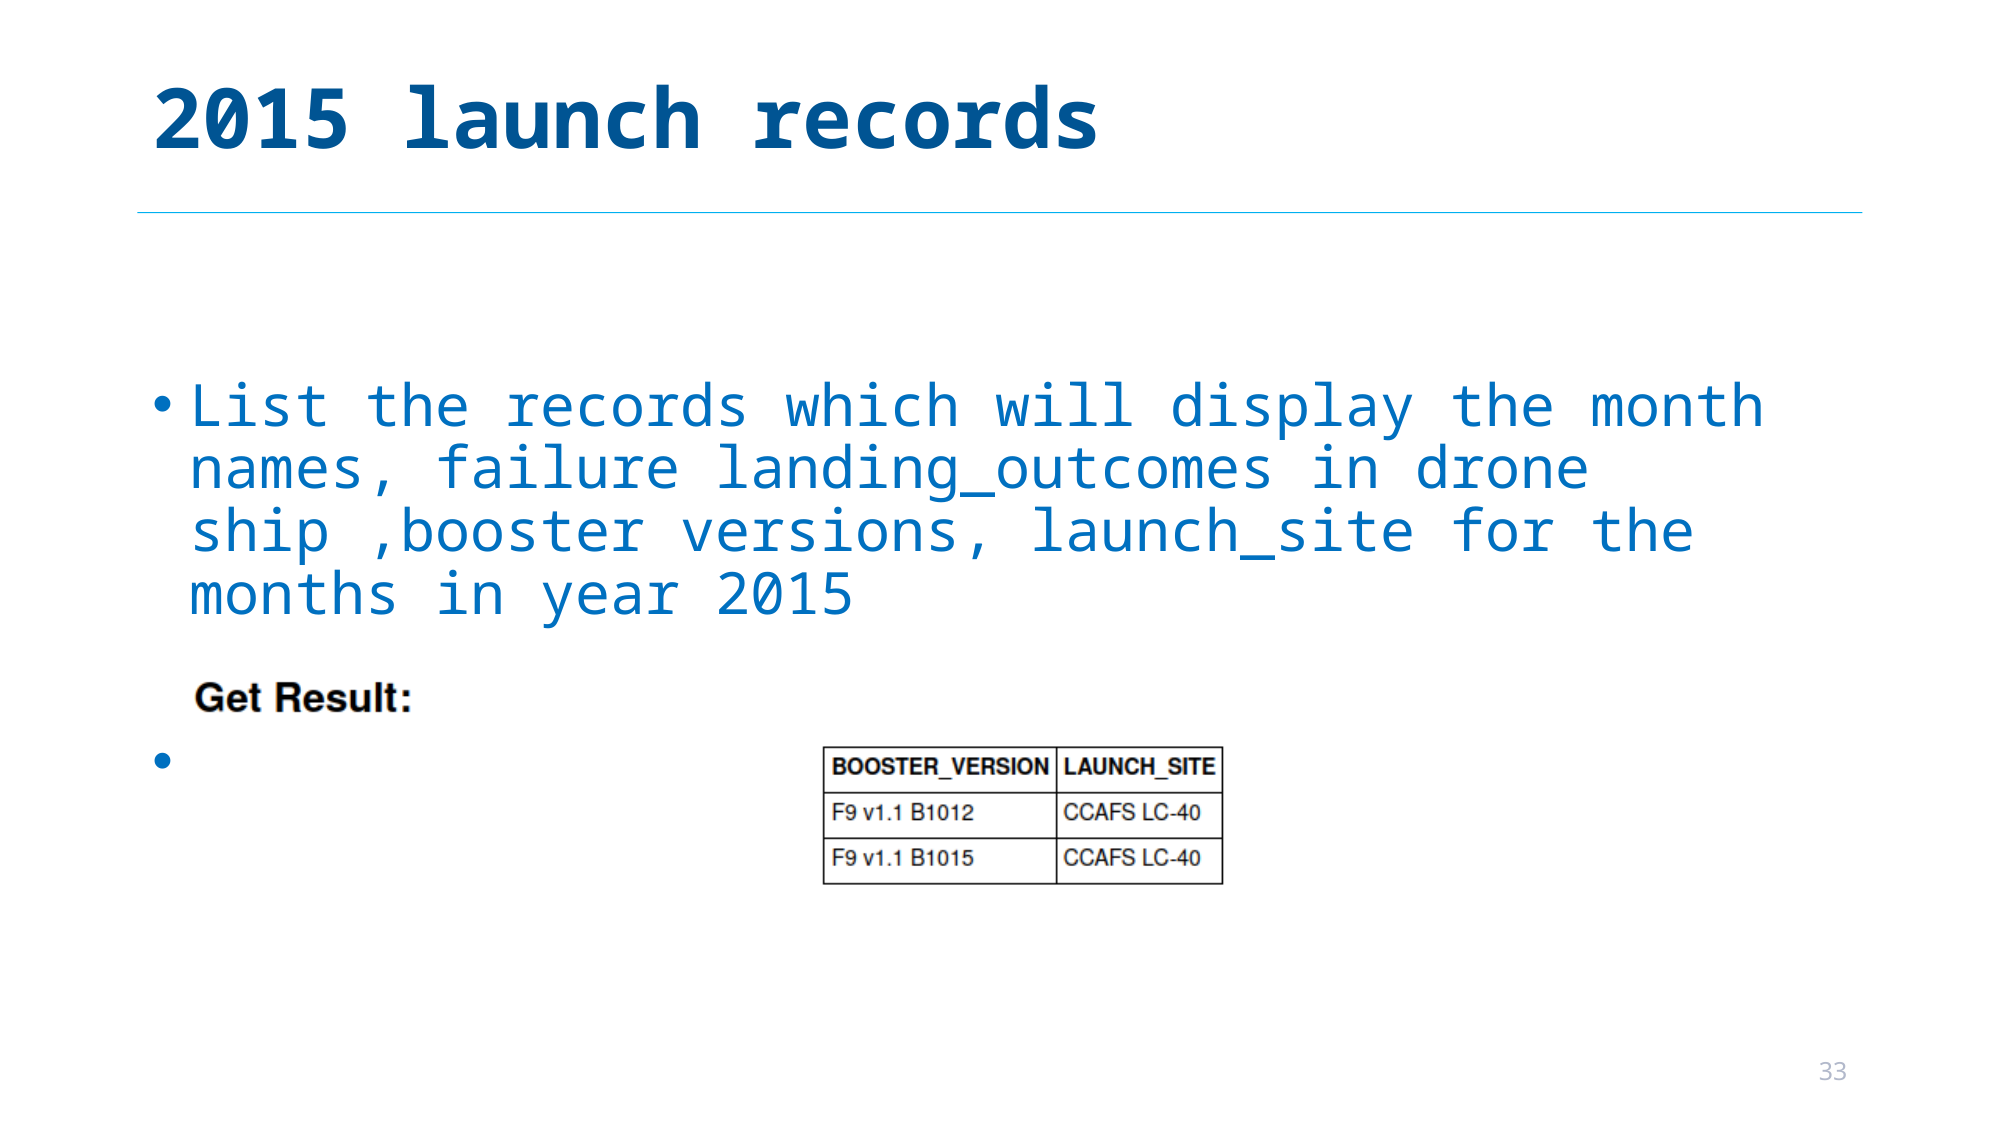

# 2015 launch records
List the records which will display the month names, failure landing_outcomes in drone ship ,booster versions, launch_site for the months in year 2015
Present your query result with a short explanation here